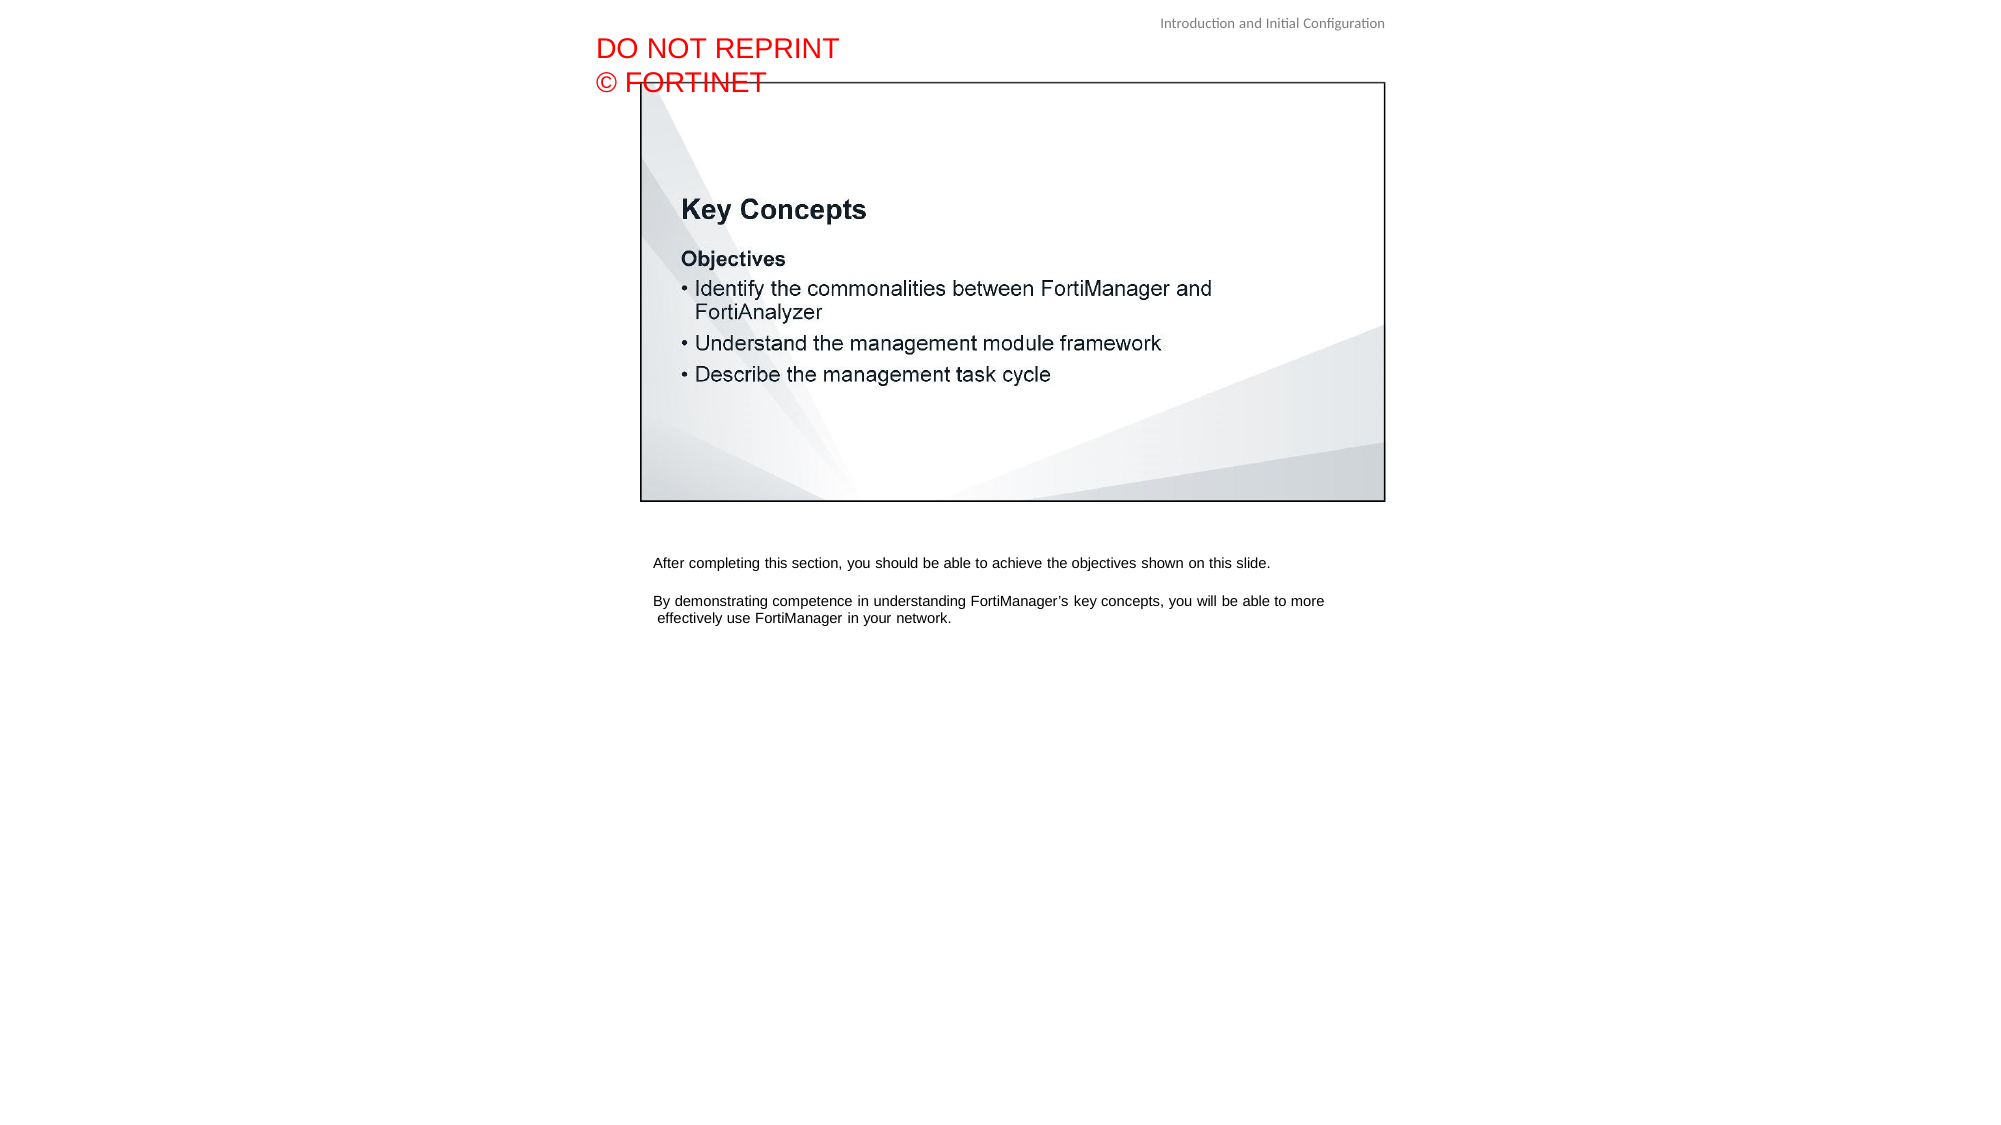

Introduction and Initial Configuration
DO NOT REPRINT
© FORTINET
After completing this section, you should be able to achieve the objectives shown on this slide.
By demonstrating competence in understanding FortiManager’s key concepts, you will be able to more effectively use FortiManager in your network.
FortiManager 6.2 Study Guide
1